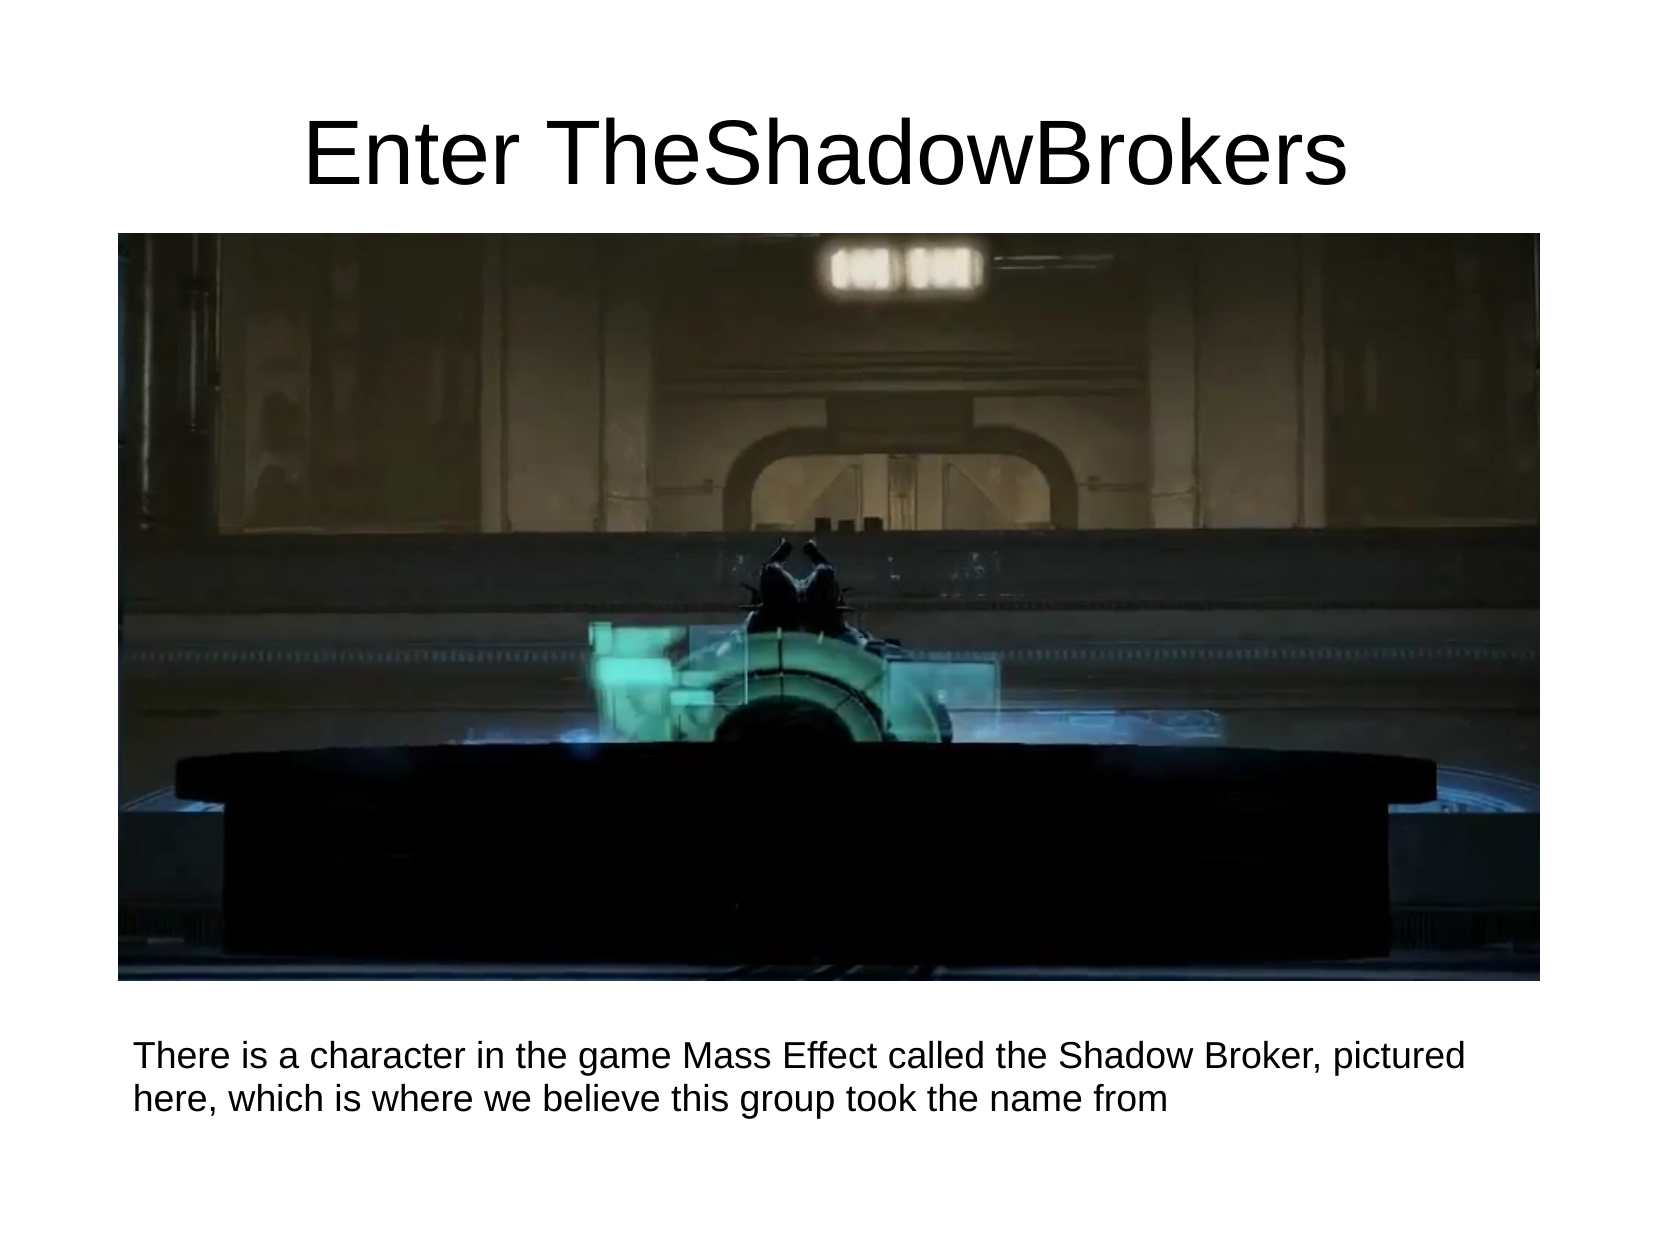

# Enter TheShadowBrokers
There is a character in the game Mass Effect called the Shadow Broker, pictured here, which is where we believe this group took the name from